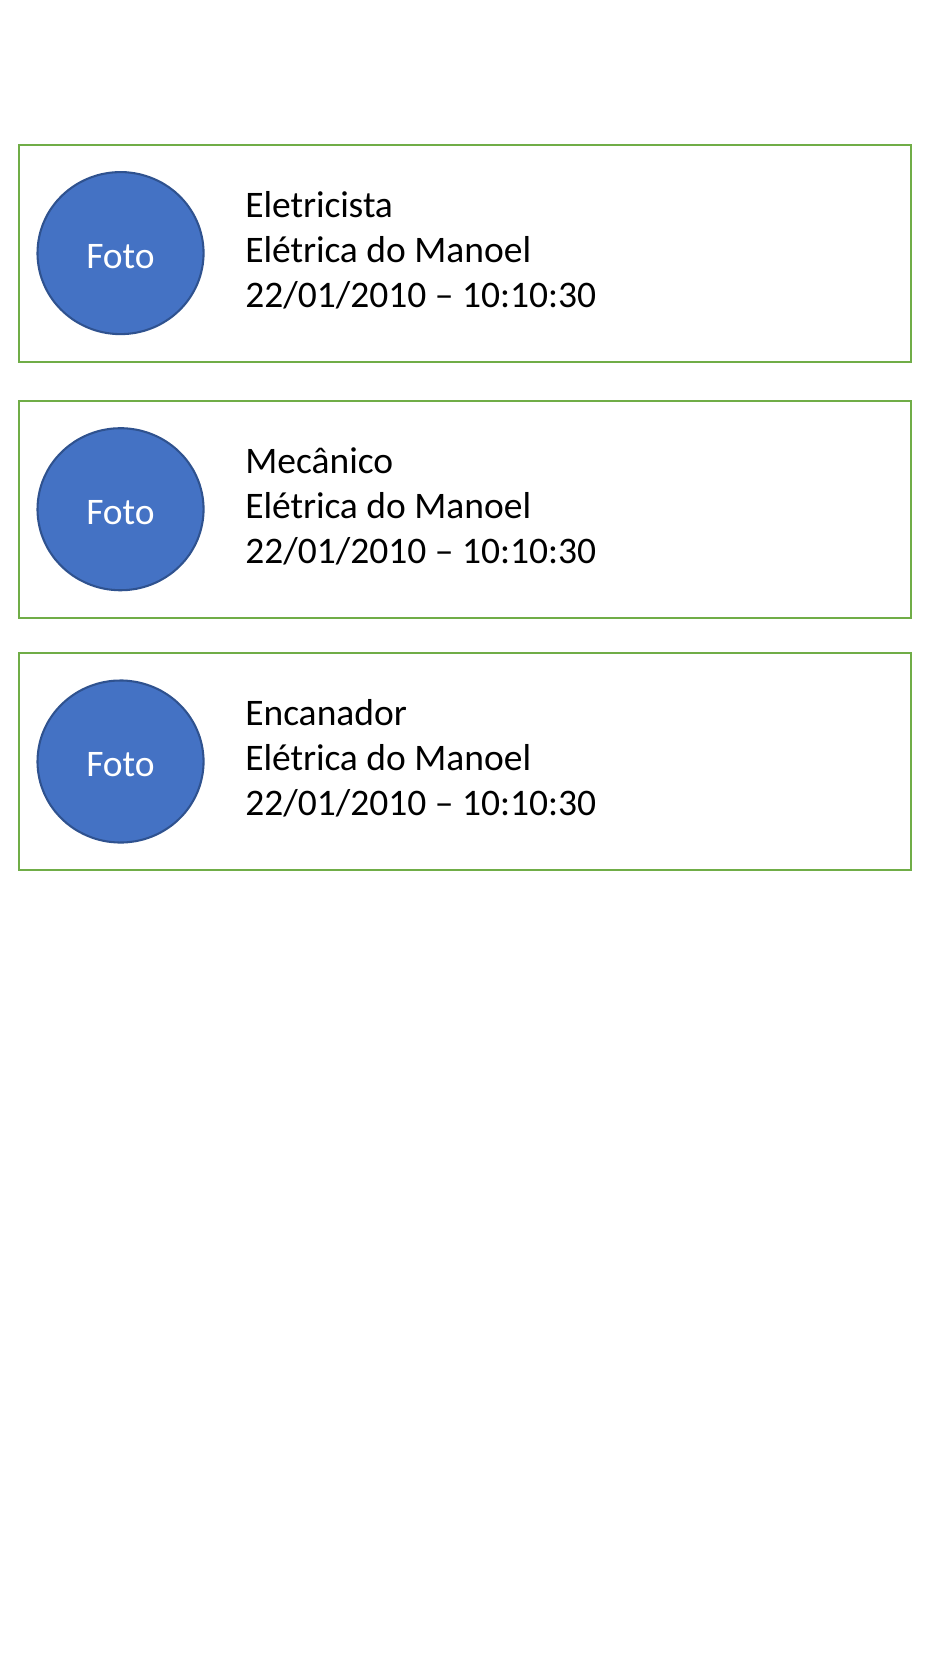

Foto
Eletricista
Elétrica do Manoel
22/01/2010 – 10:10:30
Foto
Mecânico
Elétrica do Manoel
22/01/2010 – 10:10:30
Foto
Encanador
Elétrica do Manoel
22/01/2010 – 10:10:30